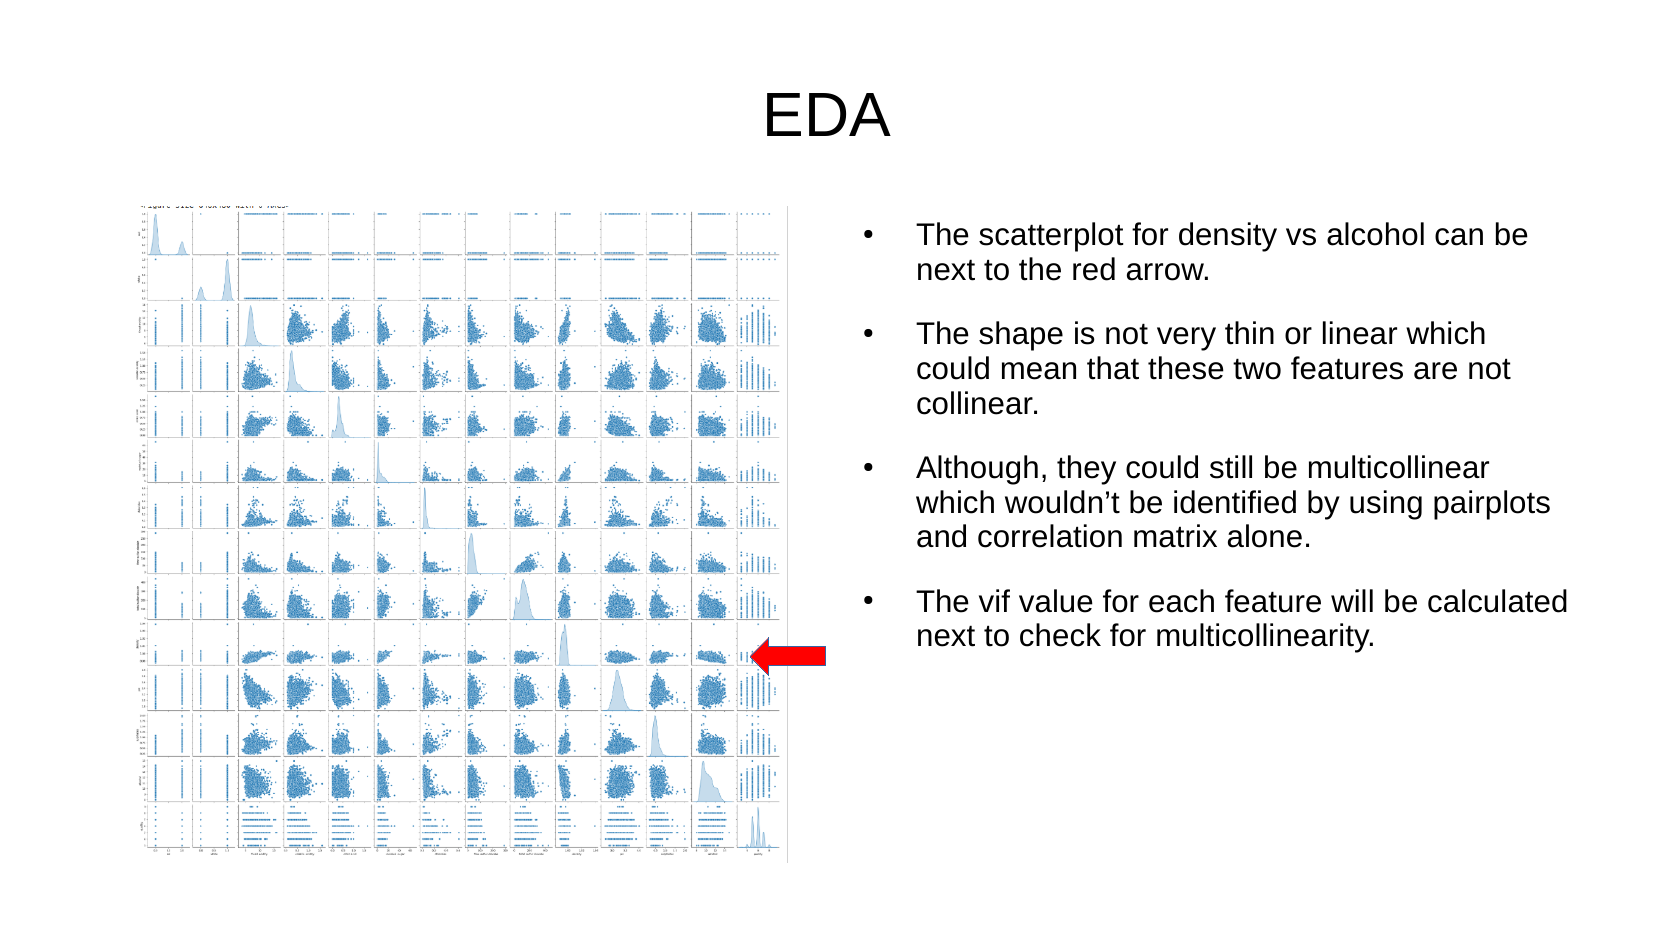

# EDA
The scatterplot for density vs alcohol can be next to the red arrow.
The shape is not very thin or linear which could mean that these two features are not collinear.
Although, they could still be multicollinear which wouldn’t be identified by using pairplots and correlation matrix alone.
The vif value for each feature will be calculated next to check for multicollinearity.